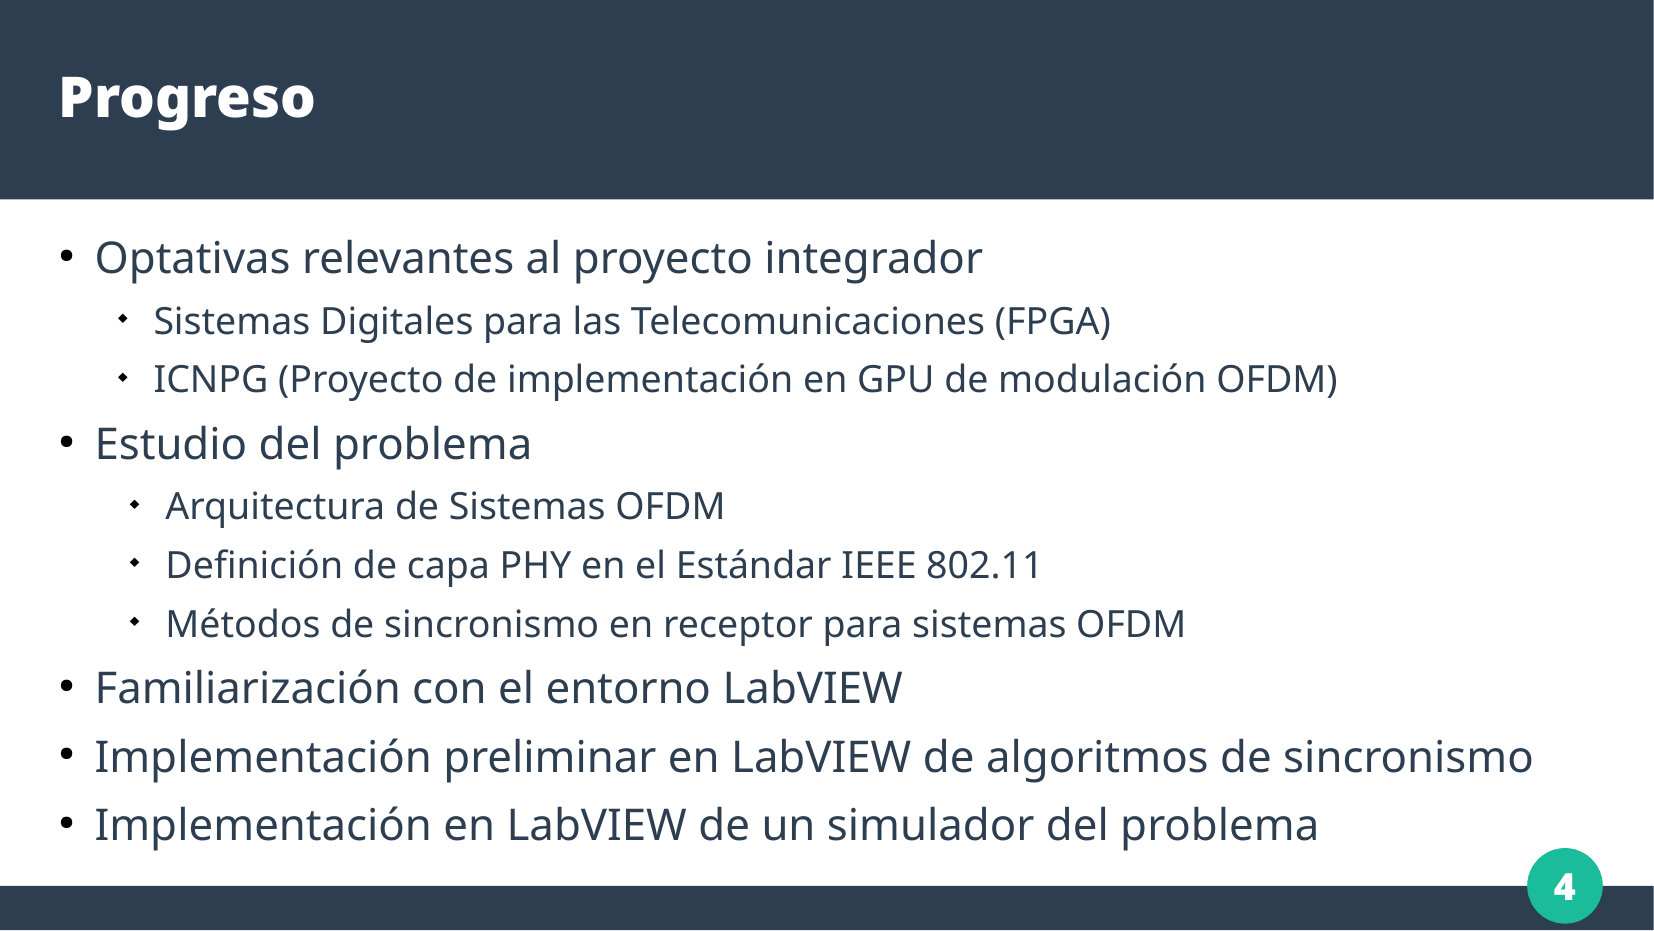

# Progreso
Optativas relevantes al proyecto integrador
Sistemas Digitales para las Telecomunicaciones (FPGA)
ICNPG (Proyecto de implementación en GPU de modulación OFDM)
Estudio del problema
Arquitectura de Sistemas OFDM
Definición de capa PHY en el Estándar IEEE 802.11
Métodos de sincronismo en receptor para sistemas OFDM
Familiarización con el entorno LabVIEW
Implementación preliminar en LabVIEW de algoritmos de sincronismo
Implementación en LabVIEW de un simulador del problema